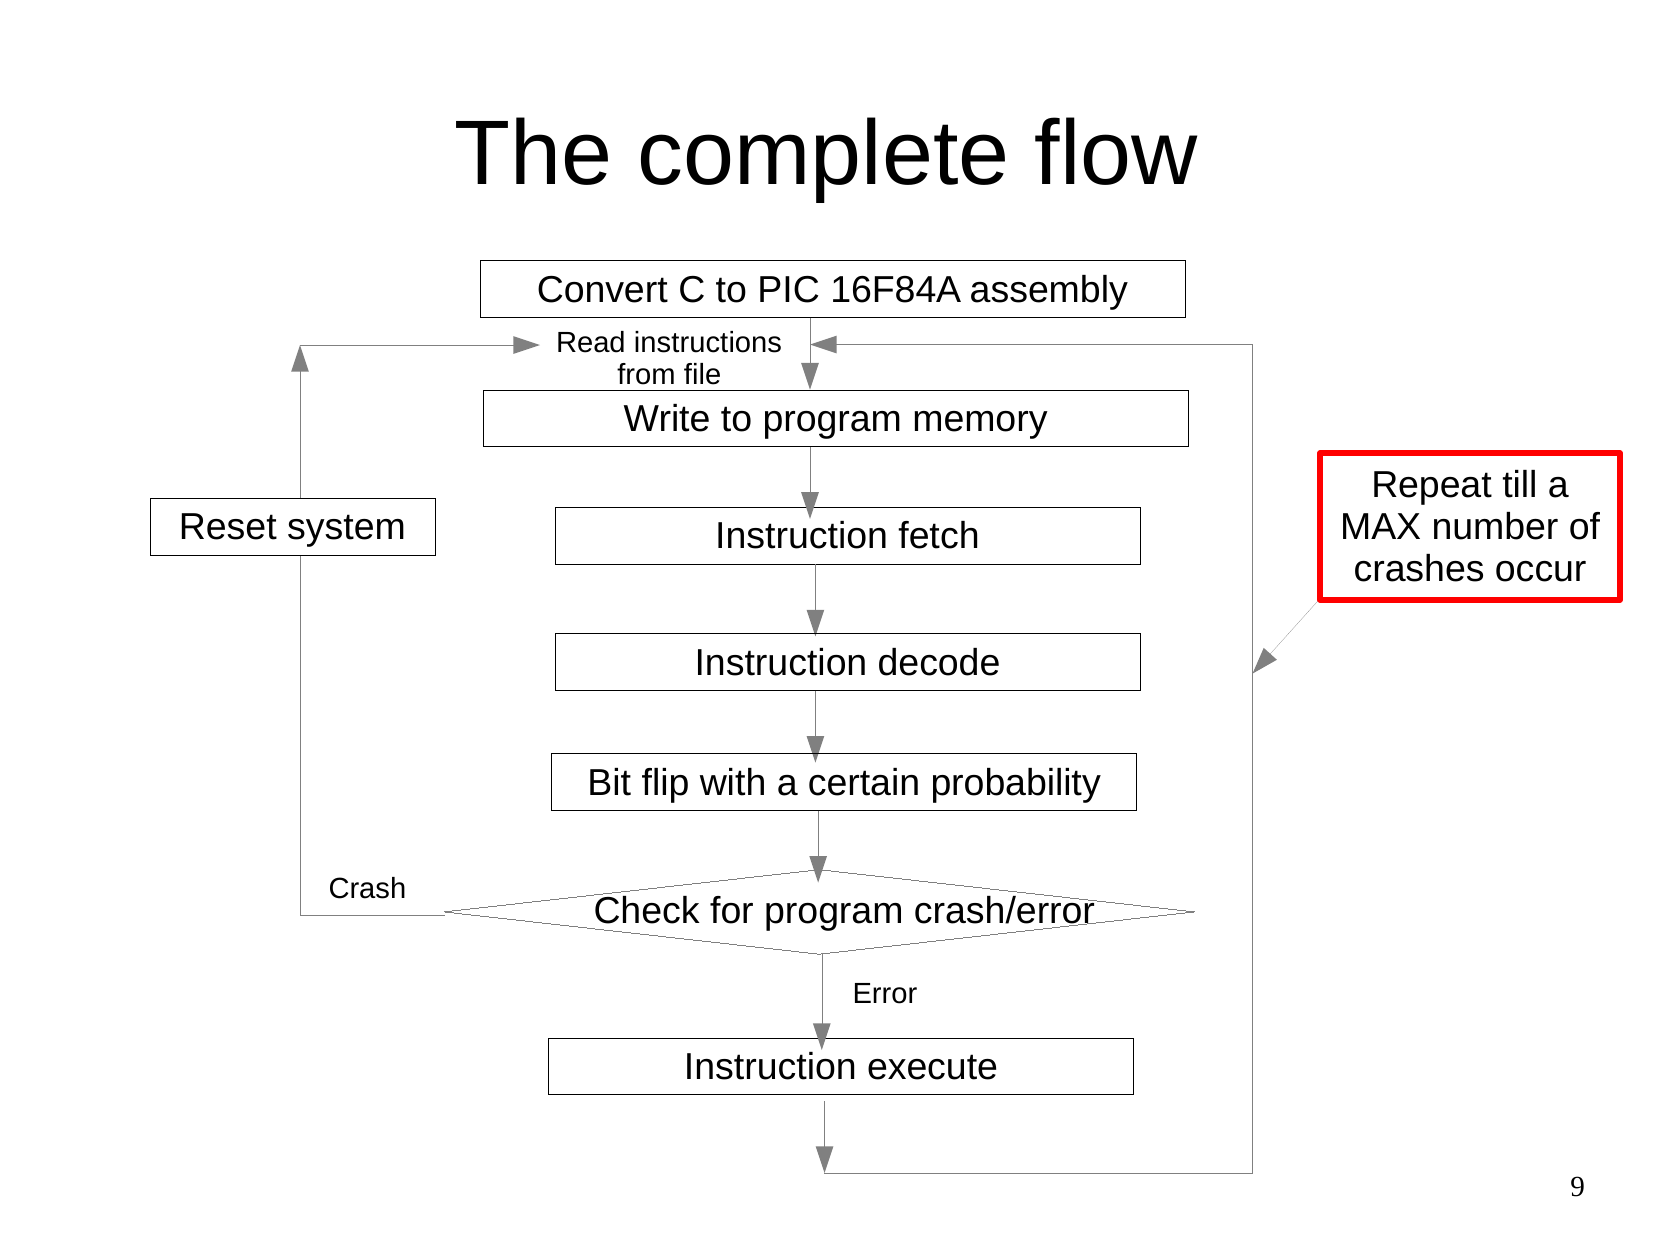

# The complete flow
Convert C to PIC 16F84A assembly
Read instructions from file
Write to program memory
Repeat till a MAX number of crashes occur
Reset system
Instruction fetch
Instruction decode
Bit flip with a certain probability
Crash
Check for program crash/error
Error
Instruction execute
9